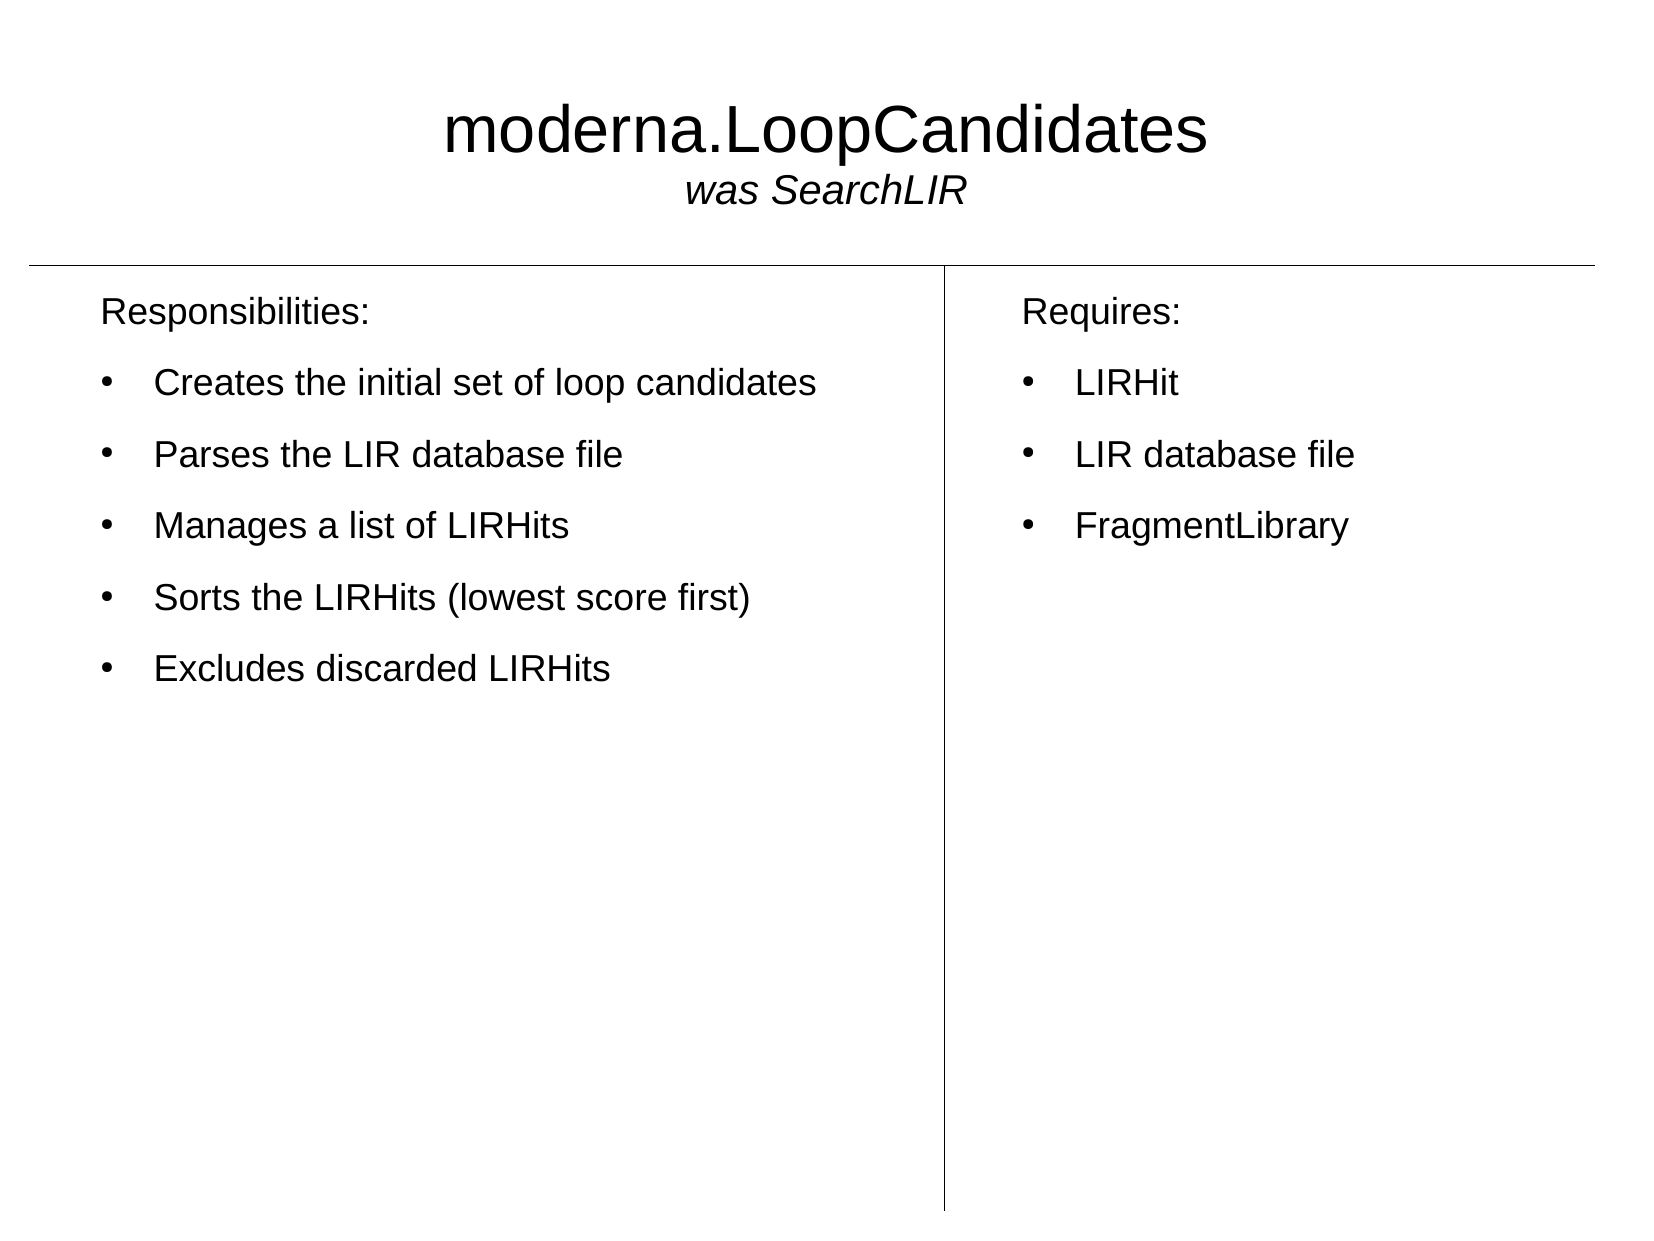

# moderna.LoopCandidates was SearchLIR
Responsibilities:
Creates the initial set of loop candidates
Parses the LIR database file
Manages a list of LIRHits
Sorts the LIRHits (lowest score first)
Excludes discarded LIRHits
Requires:
LIRHit
LIR database file
FragmentLibrary